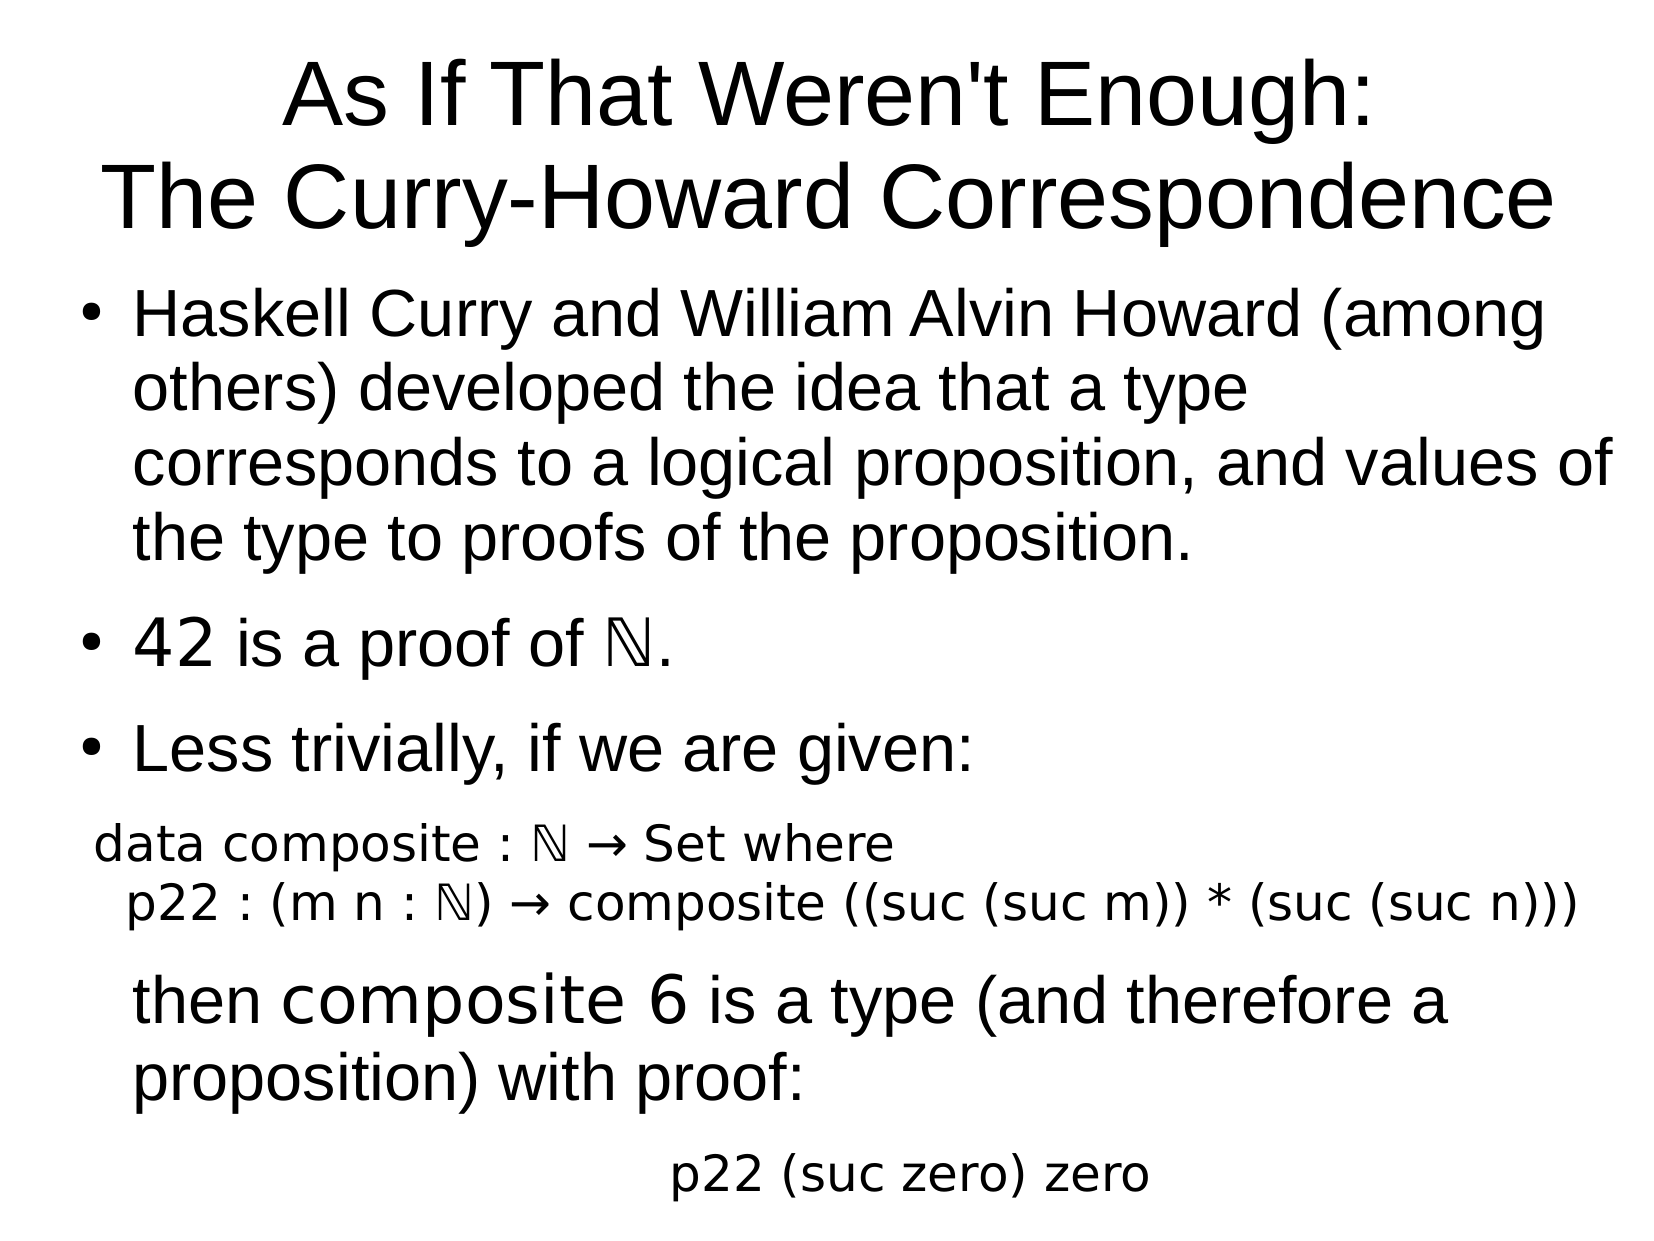

# As If That Weren't Enough: The Curry-Howard Correspondence
Haskell Curry and William Alvin Howard (among others) developed the idea that a type corresponds to a logical proposition, and values of the type to proofs of the proposition.
42 is a proof of ℕ.
Less trivially, if we are given:
 data composite : ℕ → Set where
 p22 : (m n : ℕ) → composite ((suc (suc m)) * (suc (suc n)))
then composite 6 is a type (and therefore a proposition) with proof:
 p22 (suc zero) zero